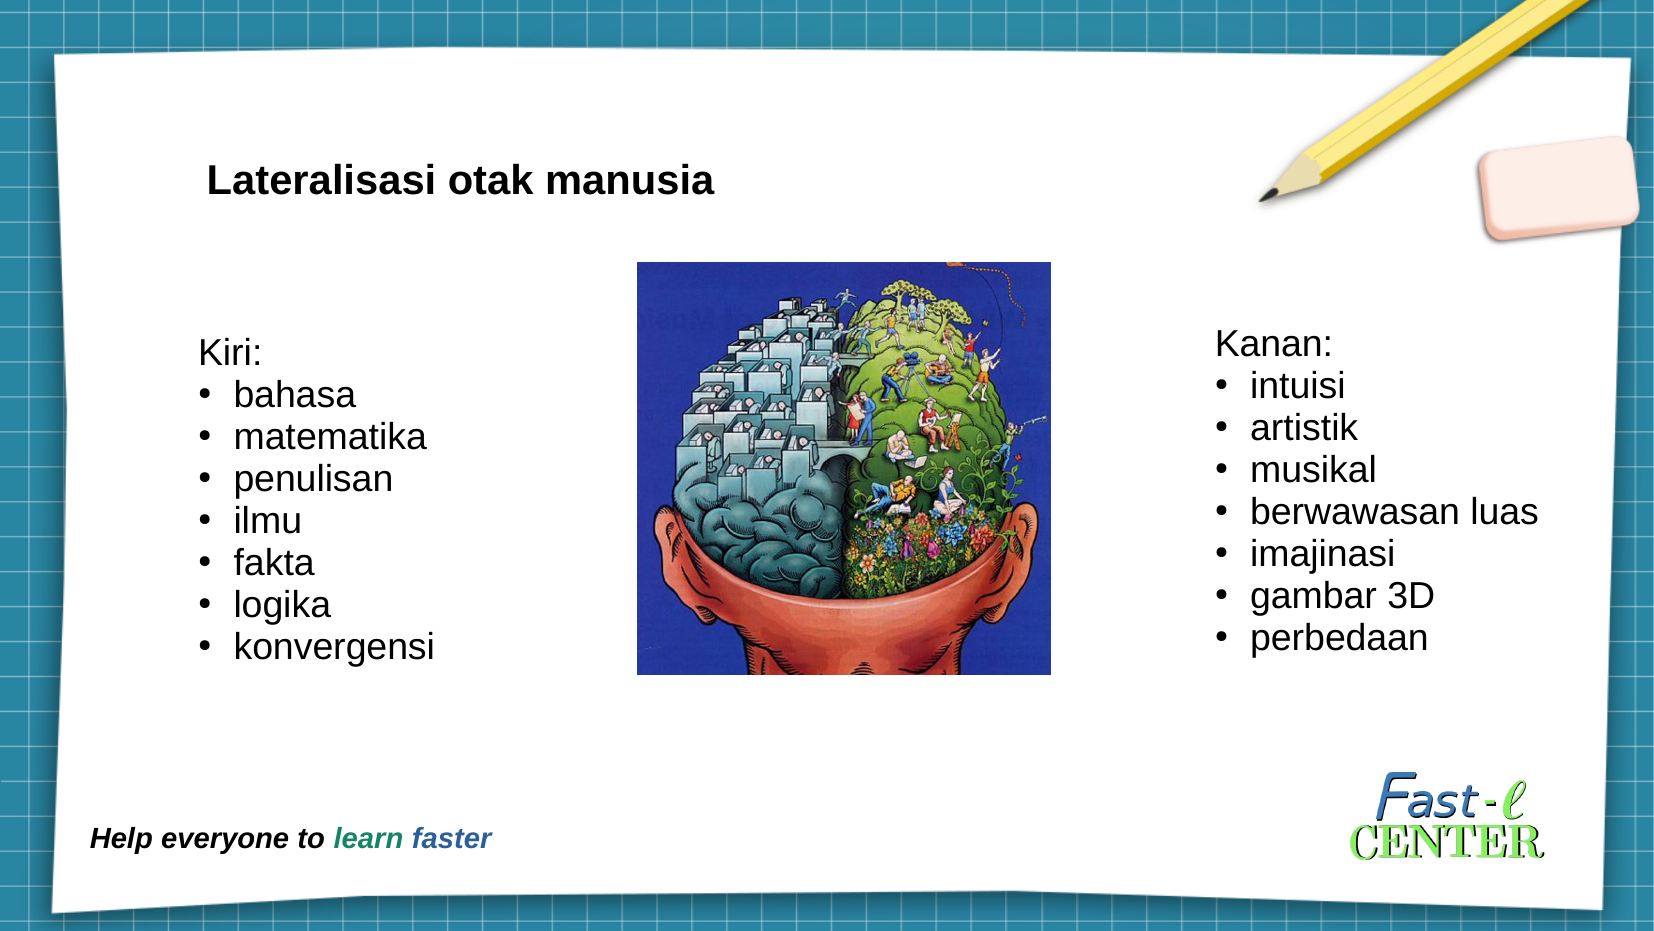

Lateralisasi otak manusia
Kanan:
intuisi
artistik
musikal
berwawasan luas
imajinasi
gambar 3D
perbedaan
Kiri:
bahasa
matematika
penulisan
ilmu
fakta
logika
konvergensi
Help everyone to learn faster